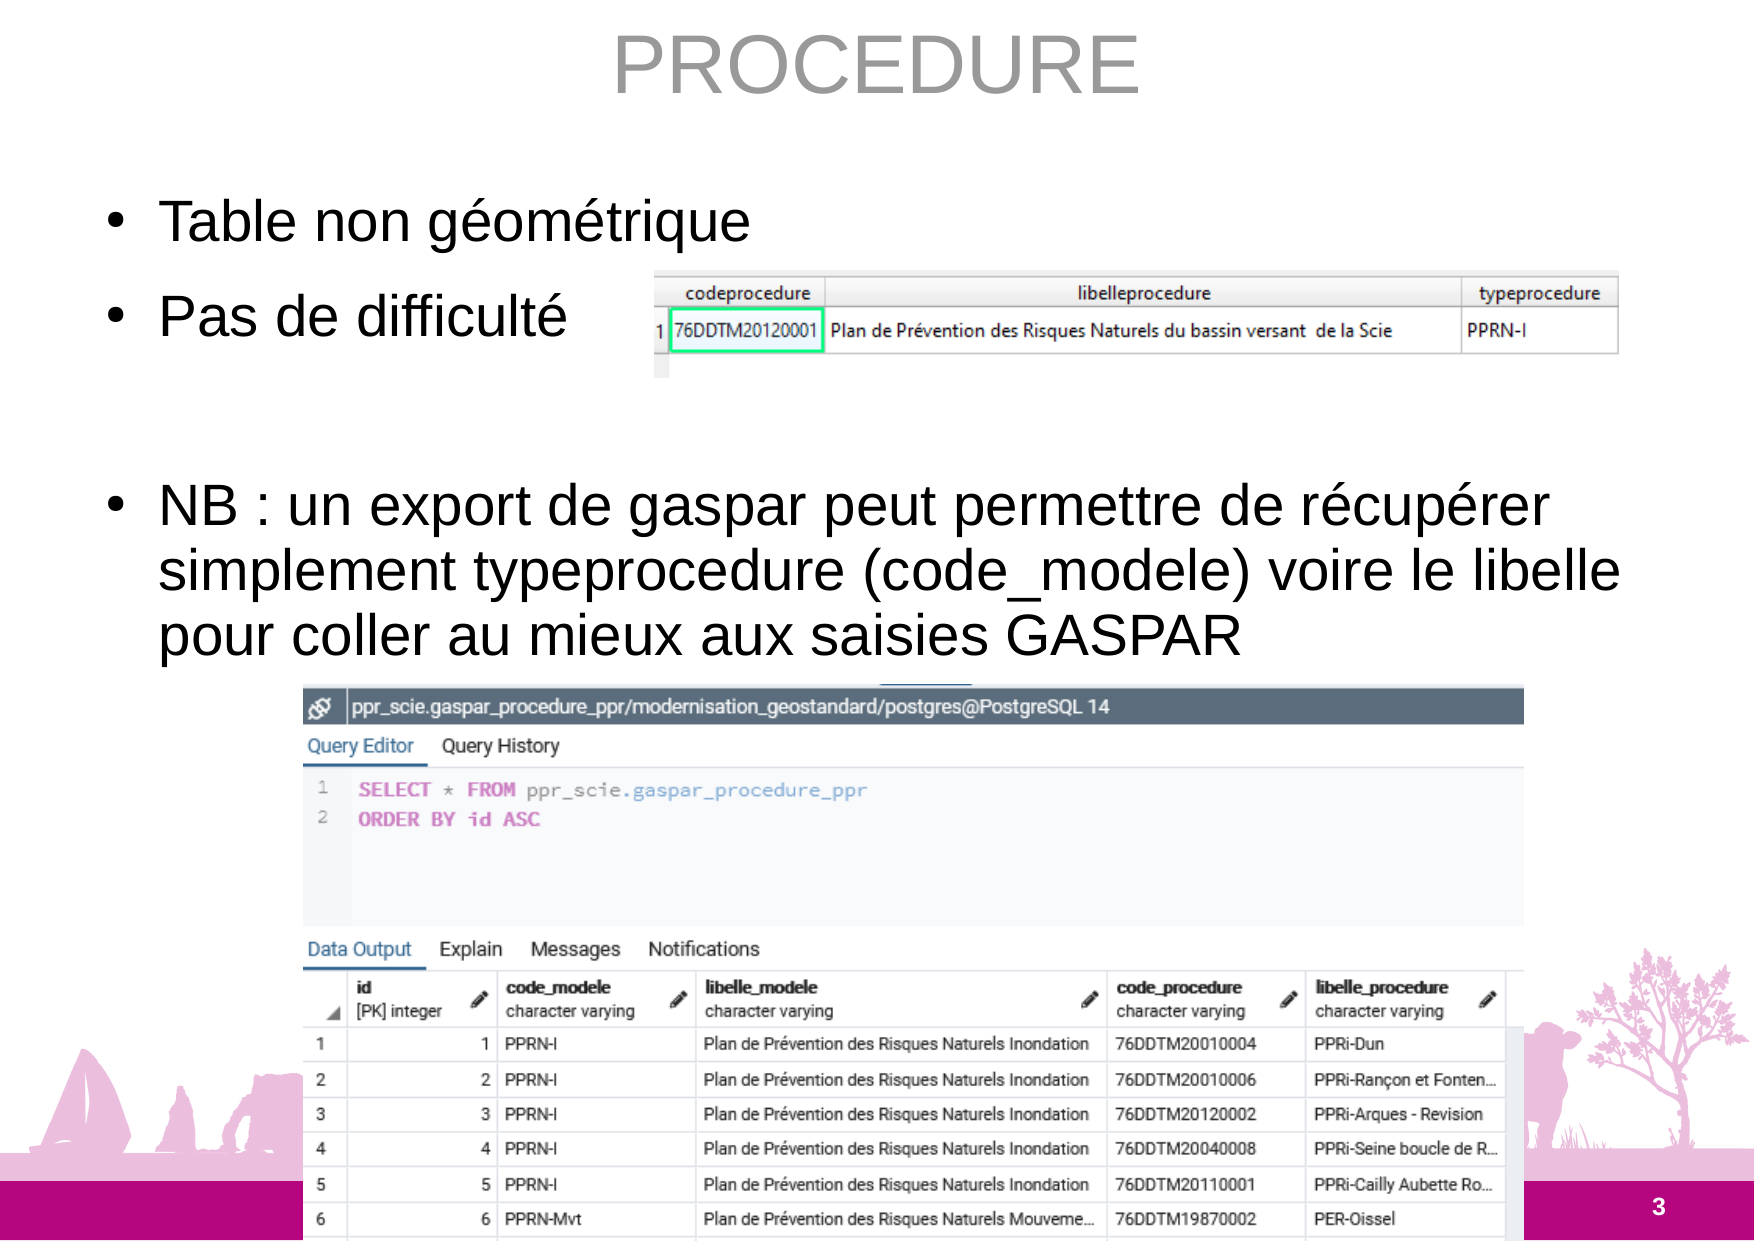

# PROCEDURE
Table non géométrique
Pas de difficulté
NB : un export de gaspar peut permettre de récupérer simplement typeprocedure (code_modele) voire le libelle pour coller au mieux aux saisies GASPAR
3